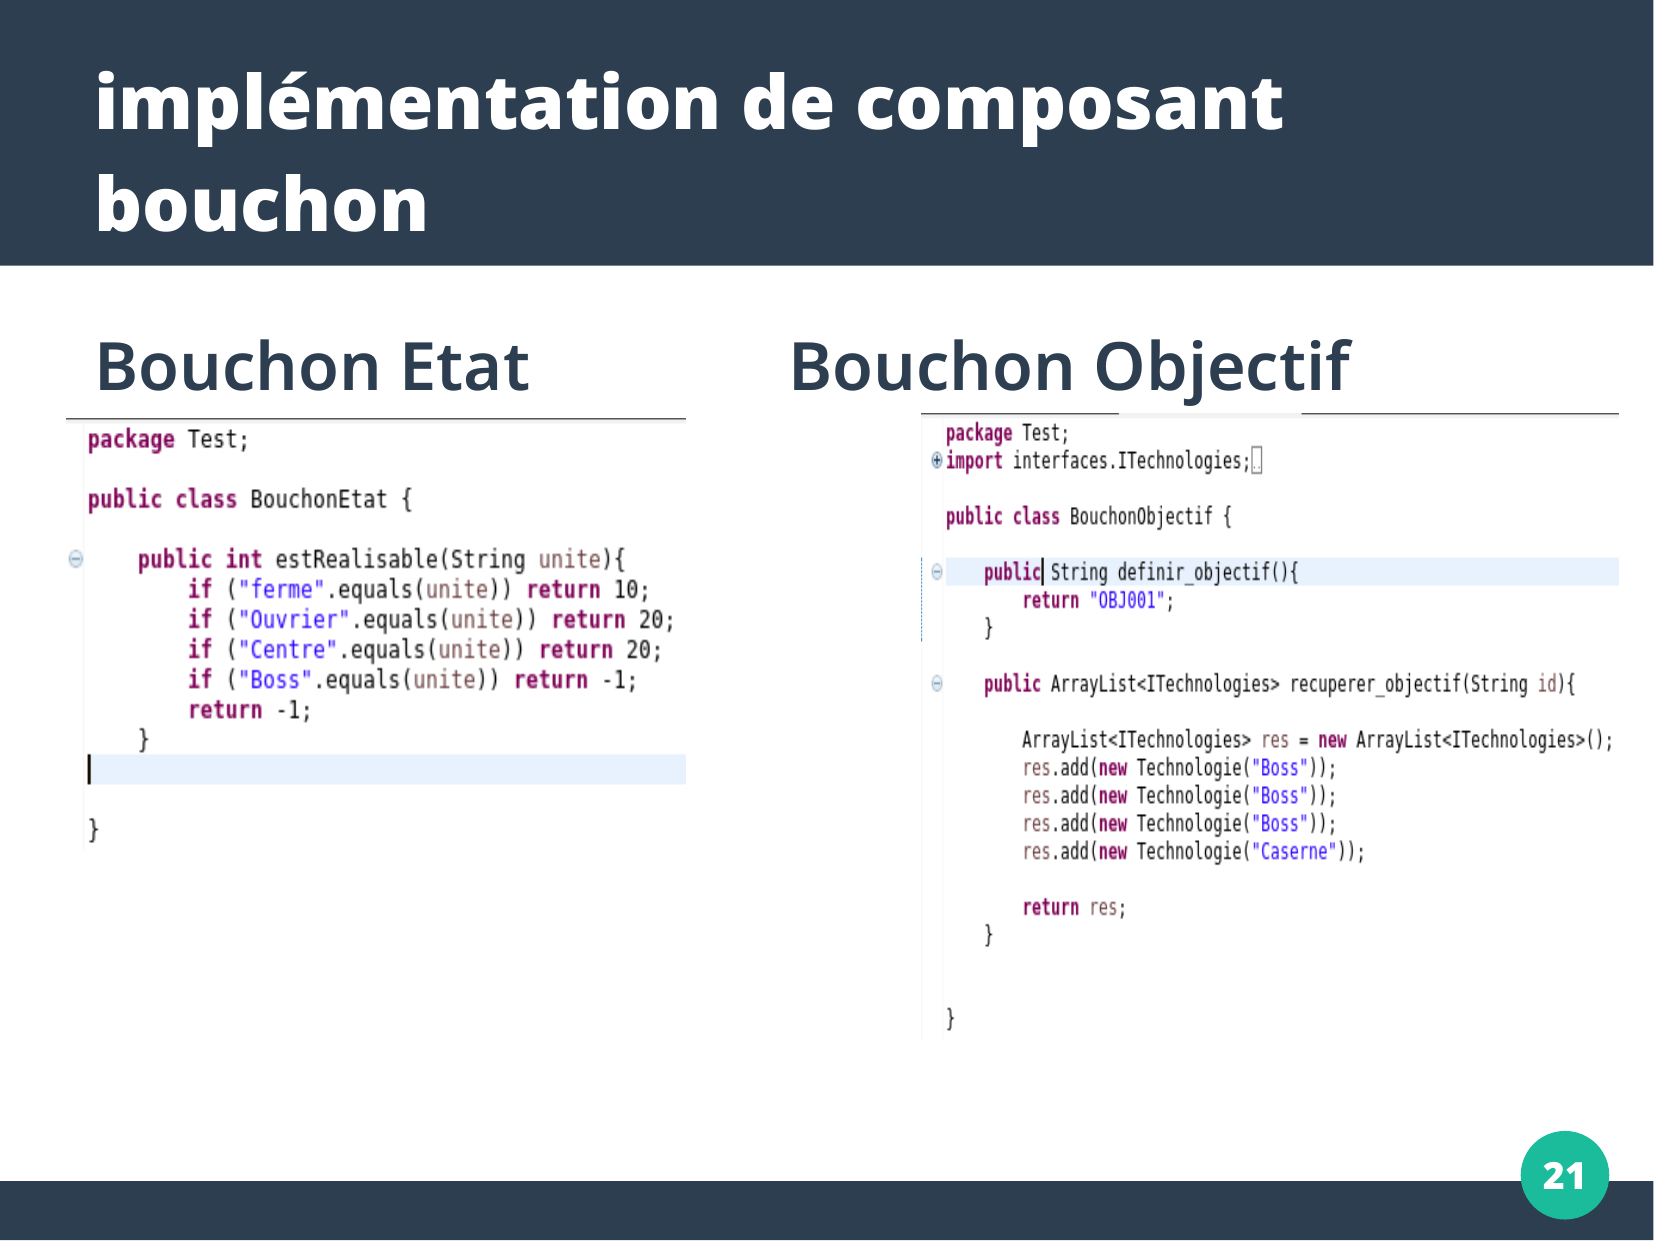

# implémentation de composant bouchon
Bouchon Etat Bouchon Objectif
21